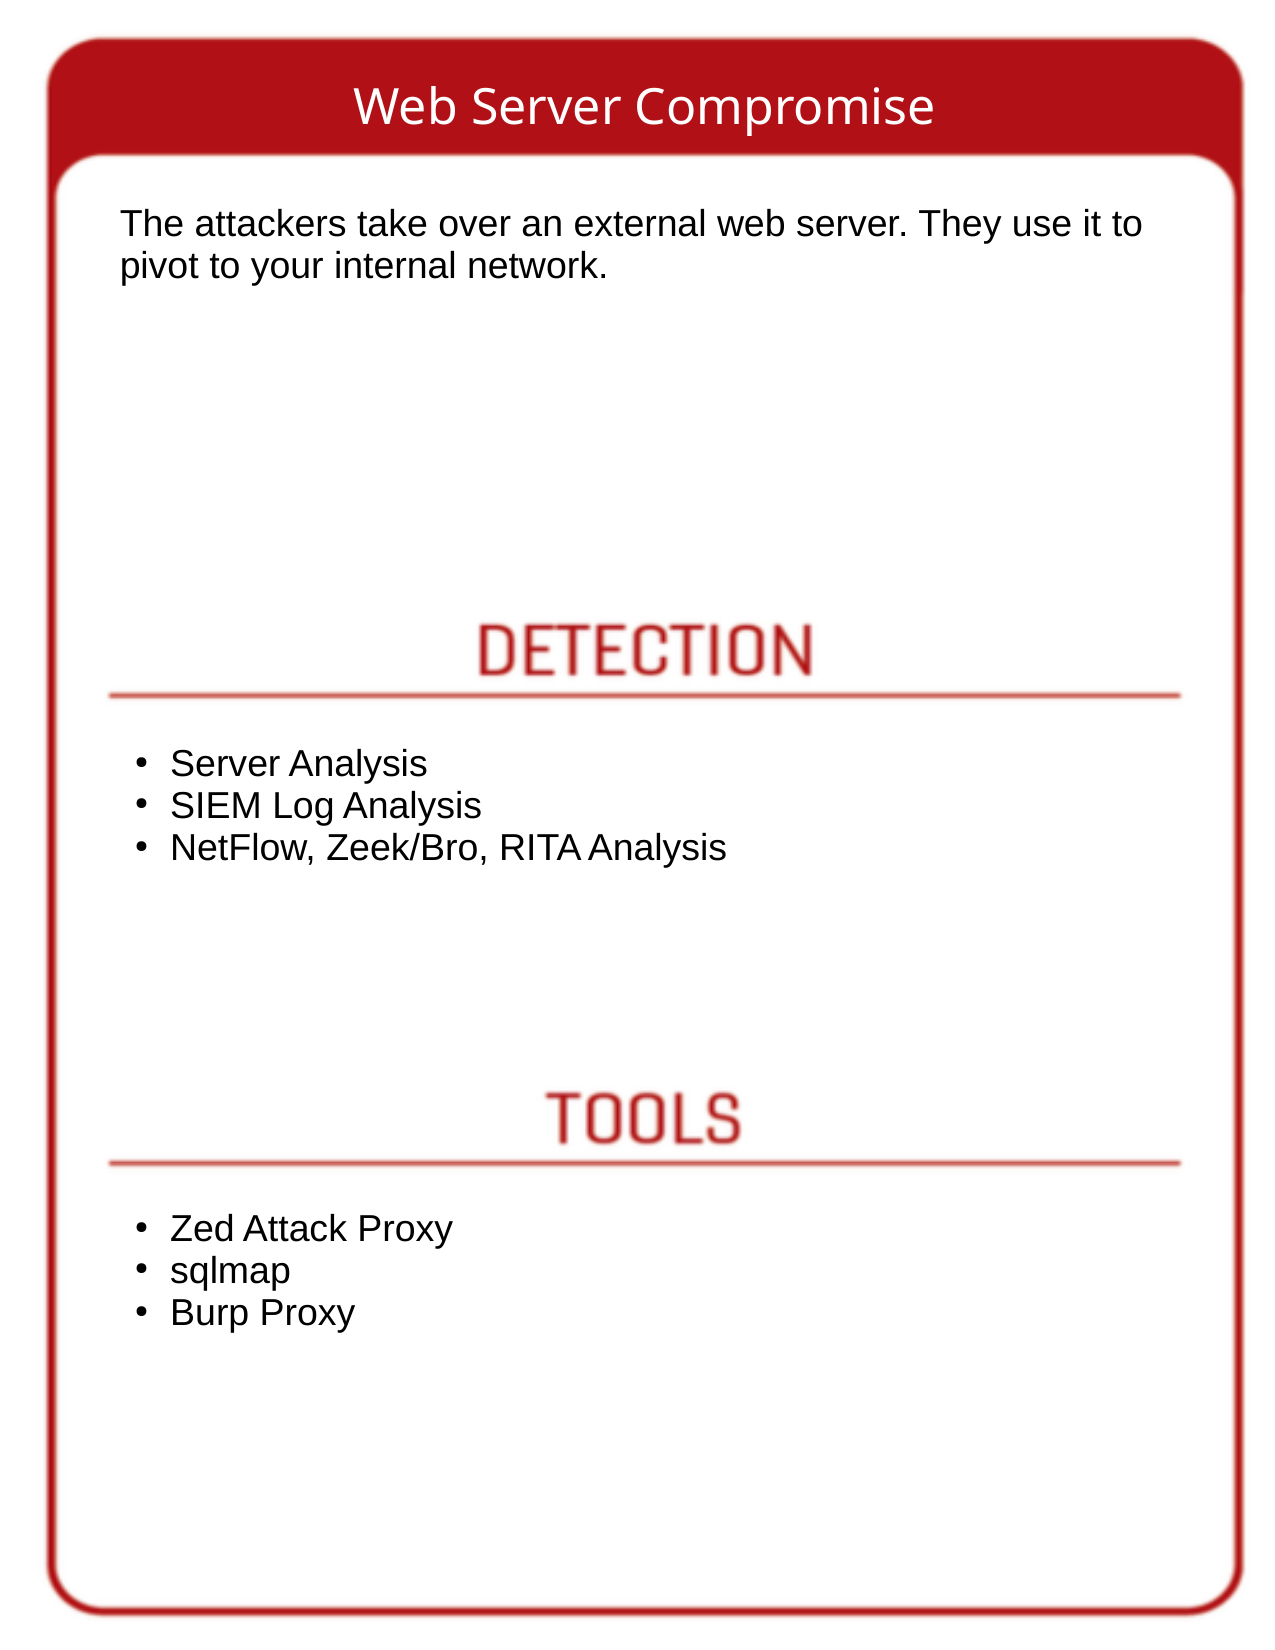

Web Server Compromise
The attackers take over an external web server. They use it to pivot to your internal network.
Server Analysis
SIEM Log Analysis
NetFlow, Zeek/Bro, RITA Analysis
Zed Attack Proxy
sqlmap
Burp Proxy